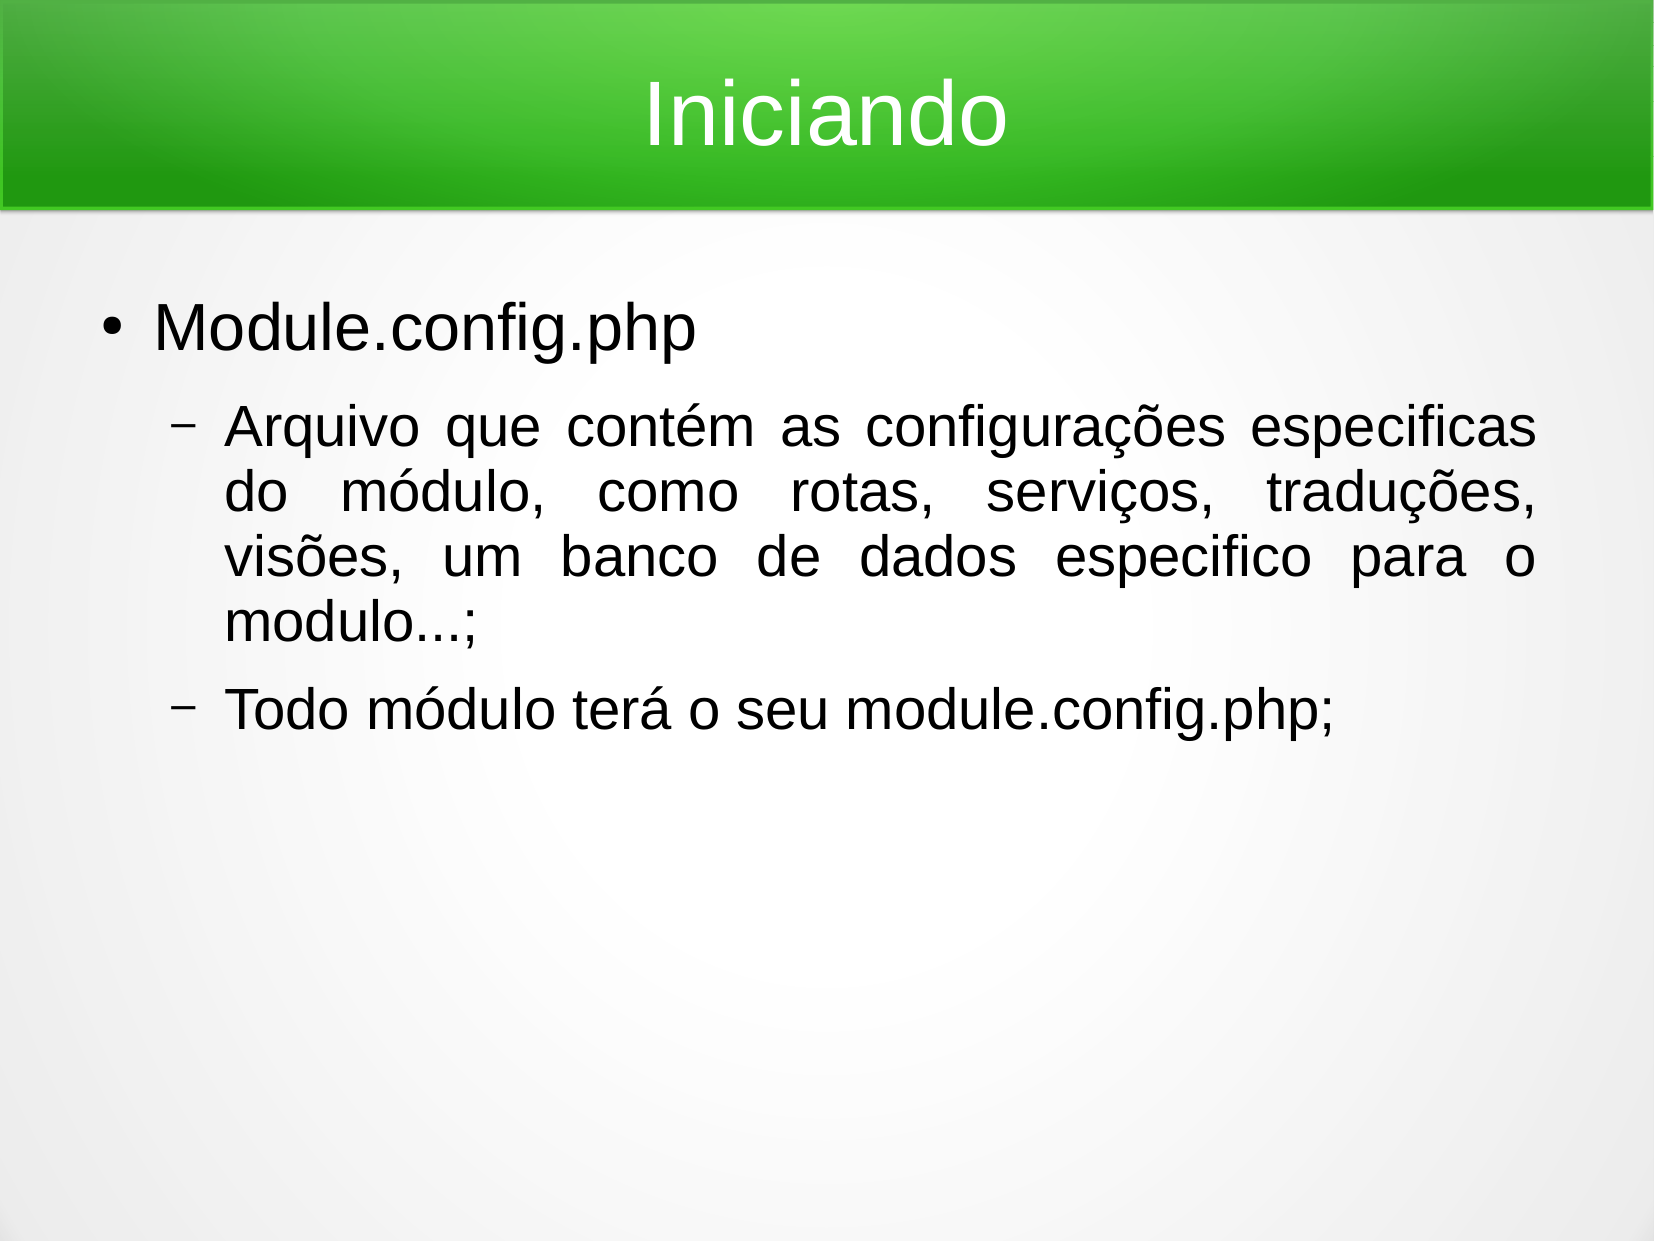

# Iniciando
Module.config.php
Arquivo que contém as configurações especificas do módulo, como rotas, serviços, traduções, visões, um banco de dados especifico para o modulo...;
Todo módulo terá o seu module.config.php;